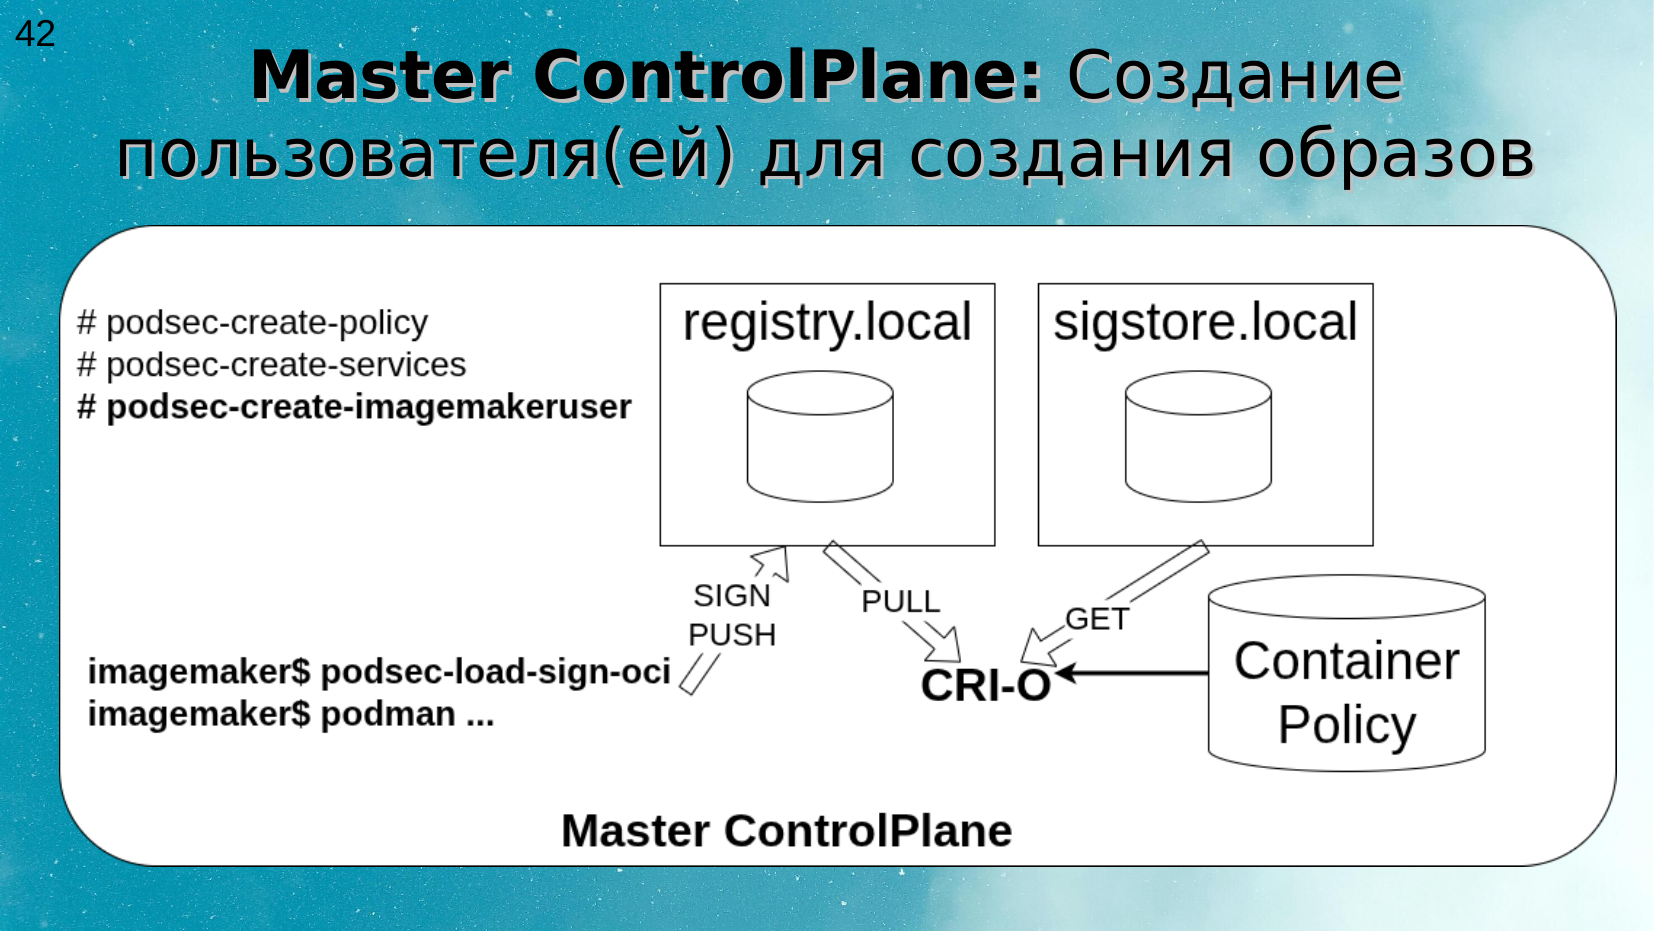

# Master ControlPlane: Создание пользователя(ей) для создания образов